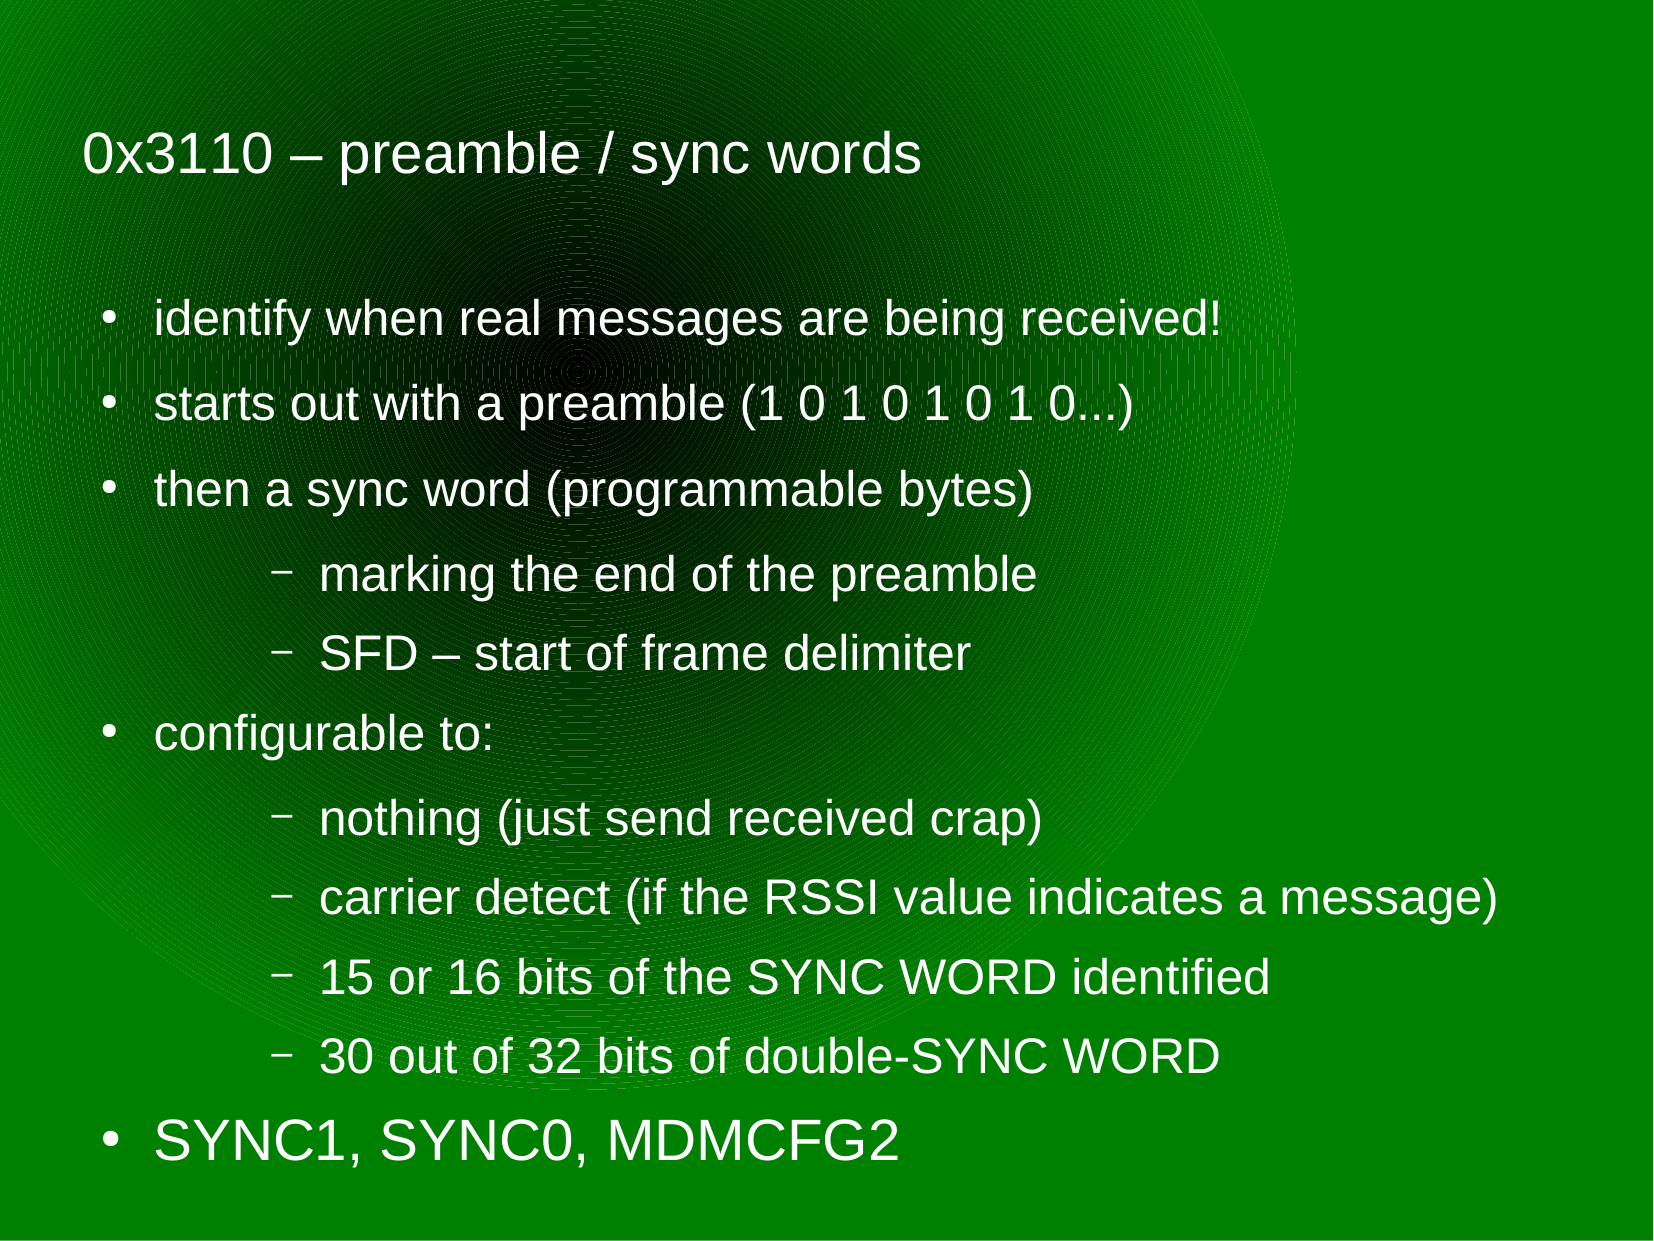

# 0x3110 – preamble / sync words
identify when real messages are being received!
starts out with a preamble (1 0 1 0 1 0 1 0...)
then a sync word (programmable bytes)
marking the end of the preamble
SFD – start of frame delimiter
configurable to:
nothing (just send received crap)
carrier detect (if the RSSI value indicates a message)
15 or 16 bits of the SYNC WORD identified
30 out of 32 bits of double-SYNC WORD
SYNC1, SYNC0, MDMCFG2